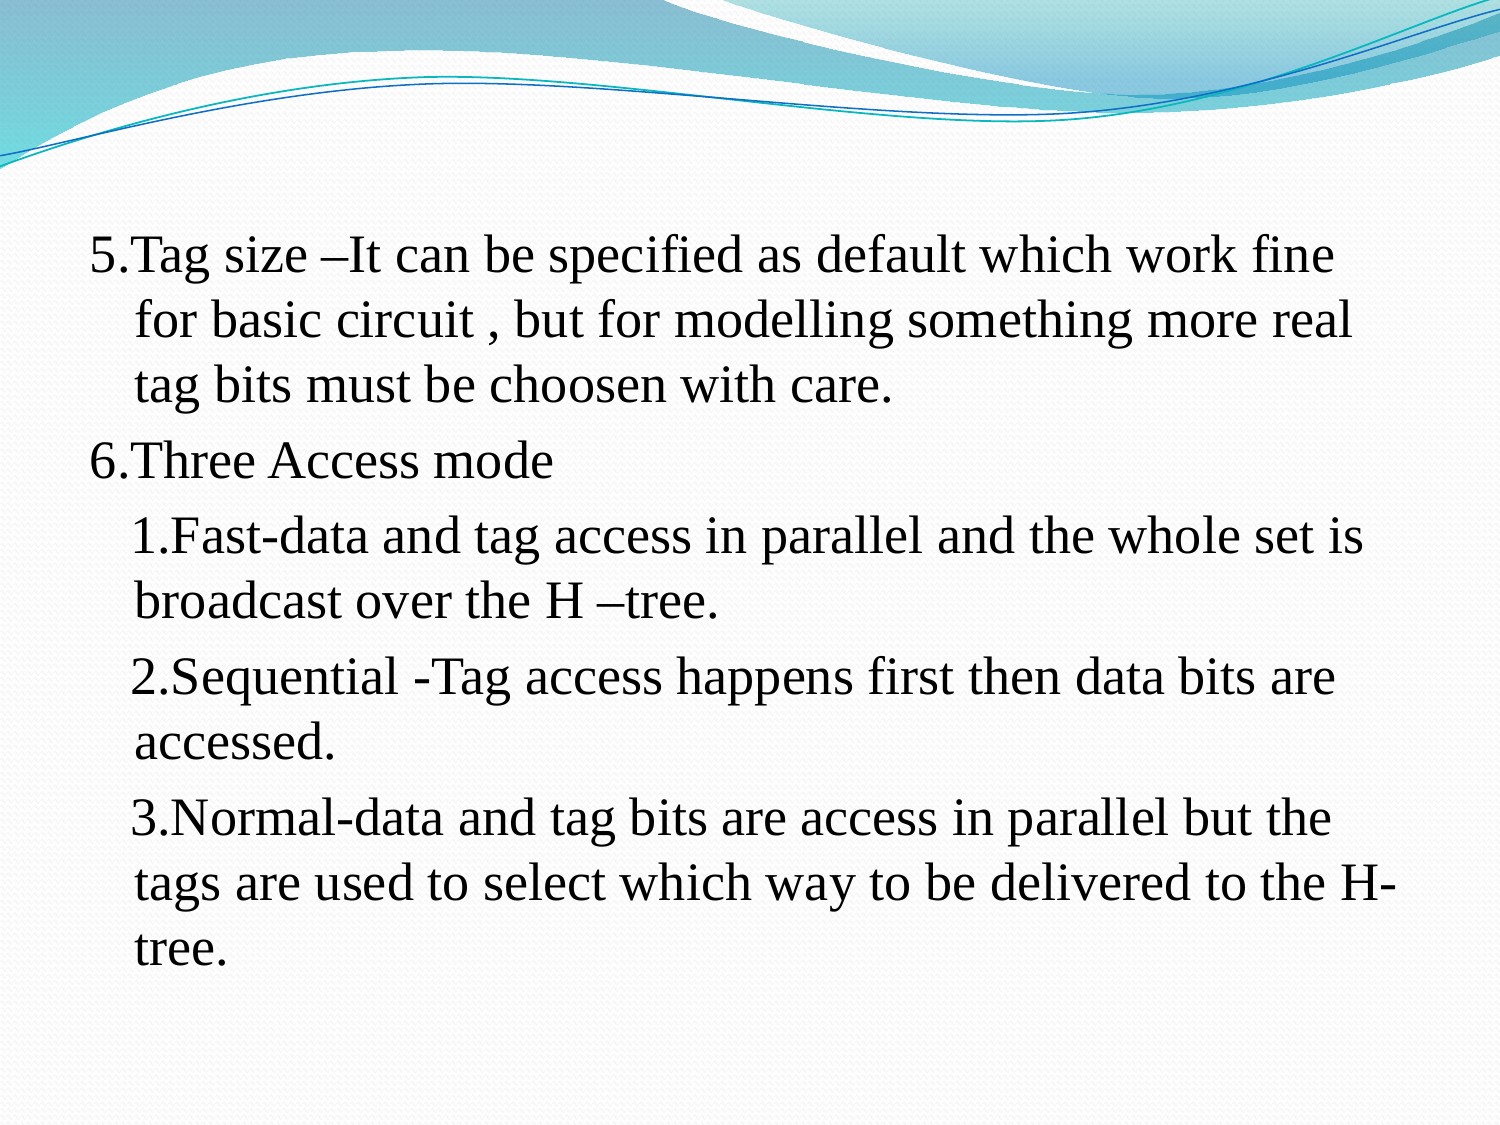

# 5.Tag size –It can be specified as default which work fine for basic circuit , but for modelling something more real tag bits must be choosen with care.
6.Three Access mode
 1.Fast-data and tag access in parallel and the whole set is broadcast over the H –tree.
 2.Sequential -Tag access happens first then data bits are accessed.
 3.Normal-data and tag bits are access in parallel but the tags are used to select which way to be delivered to the H-tree.